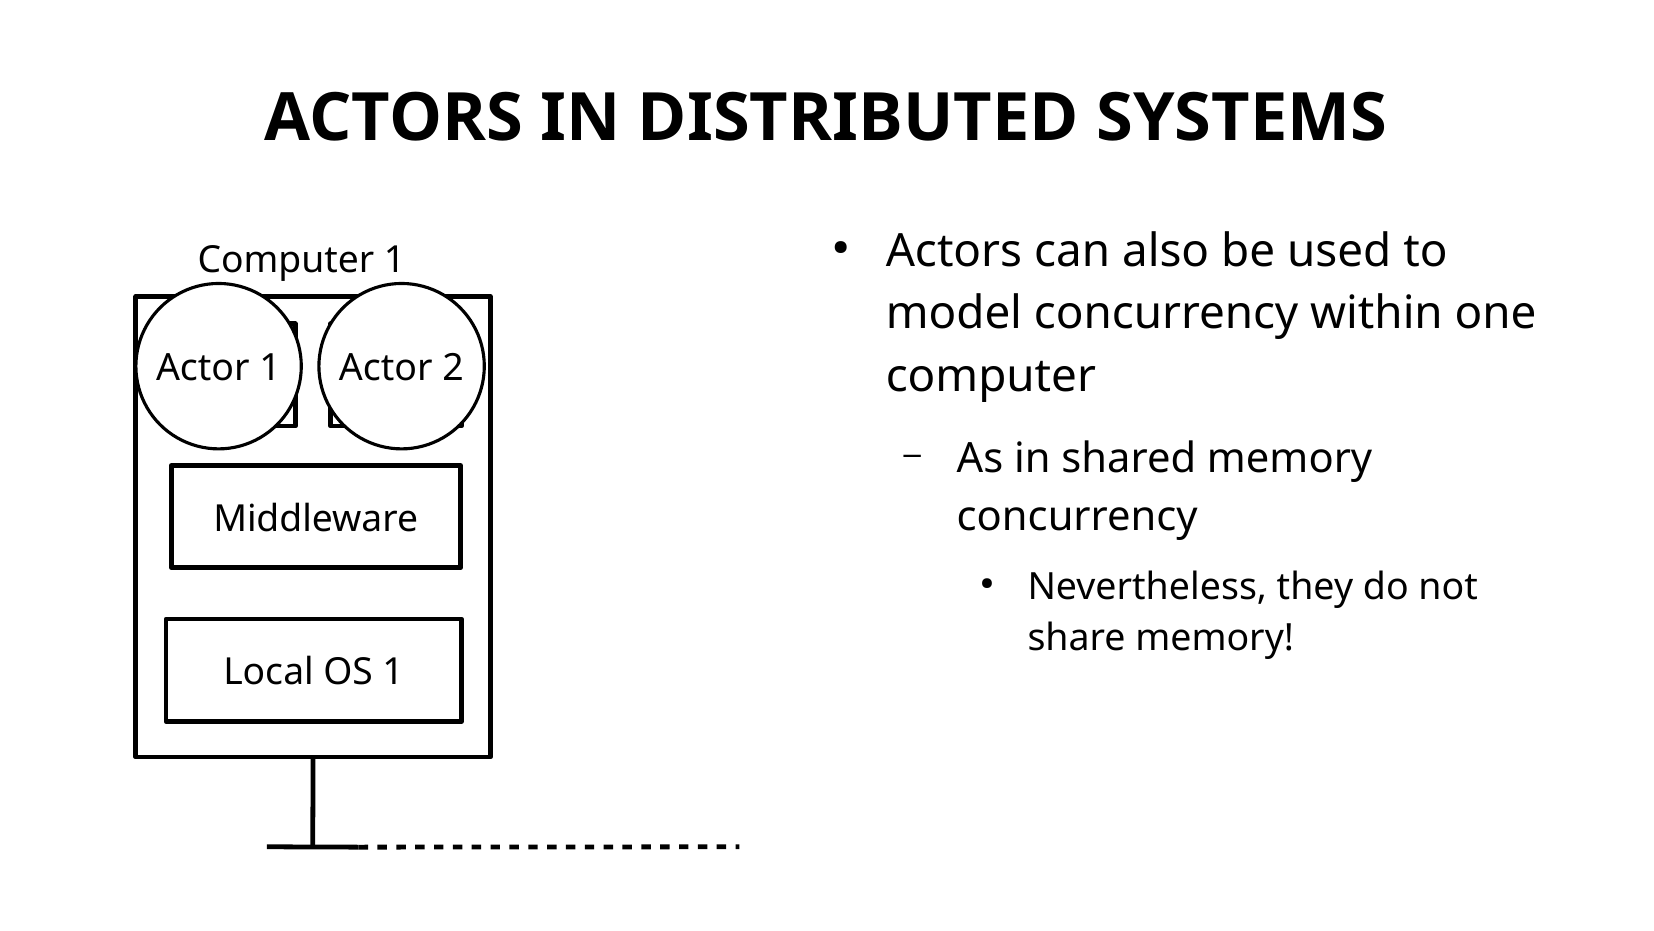

# ACTORS IN DISTRIBUTED SYSTEMS
Actors can also be used to model concurrency within one computer
As in shared memory concurrency
Nevertheless, they do not share memory!
Computer 1
Actor 1
Actor 2
App
A
App
B
Middleware
Local OS 1